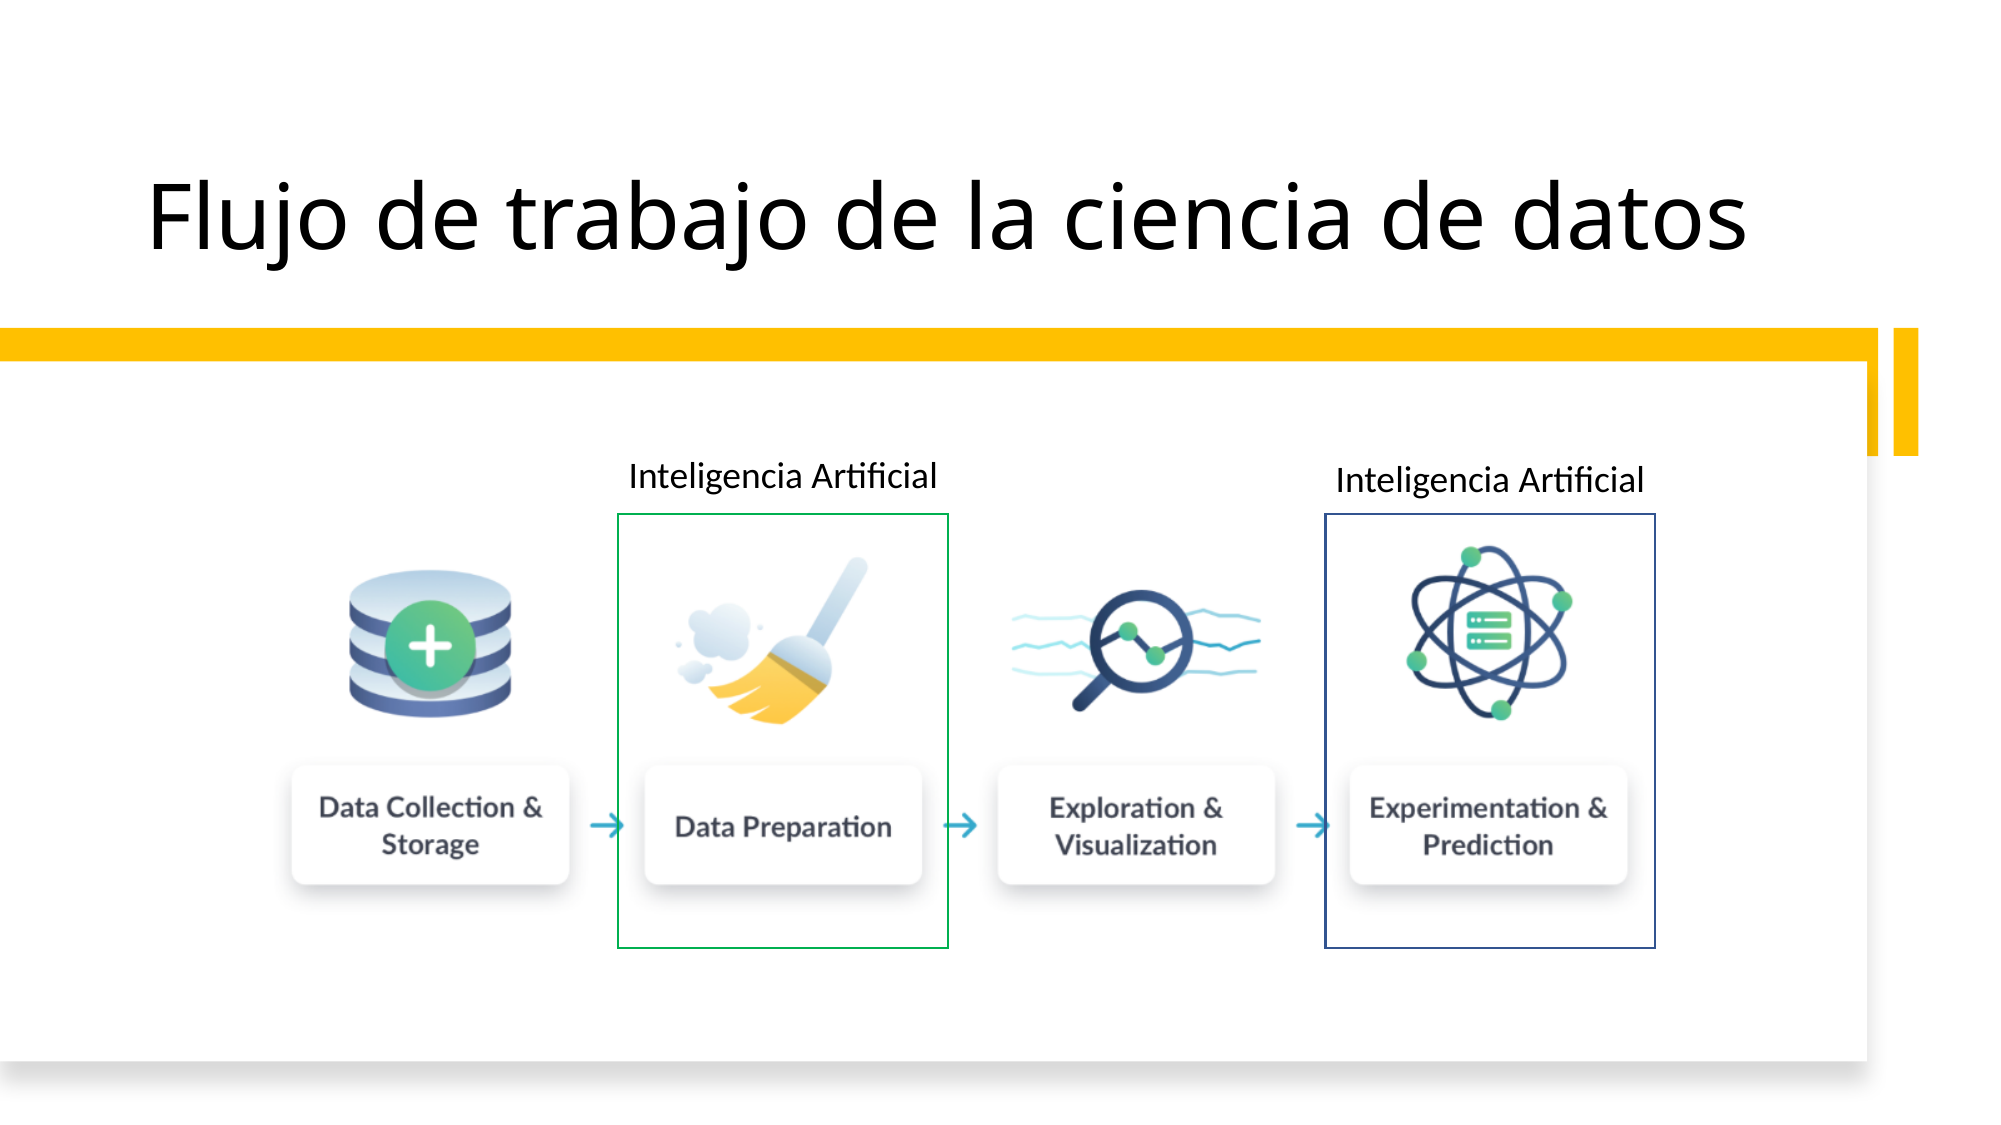

# Flujo de trabajo de la ciencia de datos
Inteligencia Artificial
Inteligencia Artificial